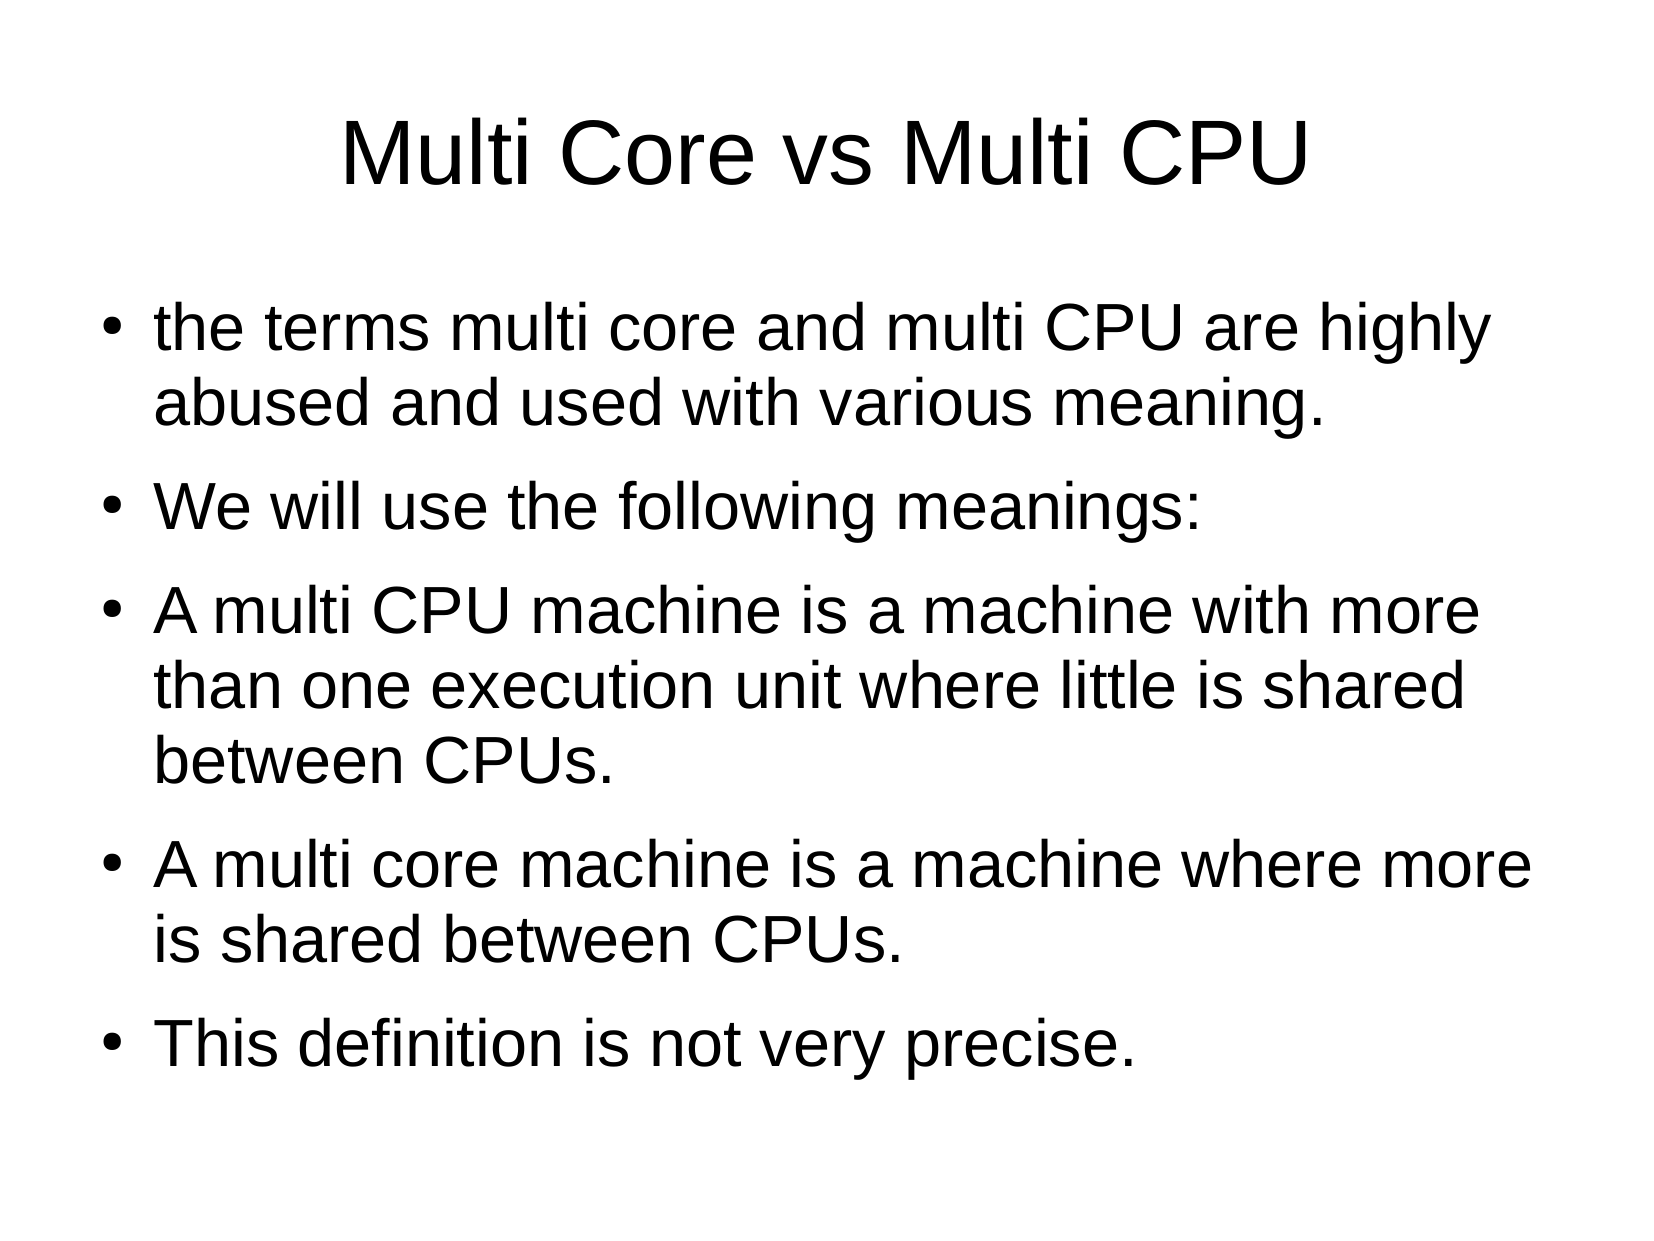

# Multi Core vs Multi CPU
the terms multi core and multi CPU are highly abused and used with various meaning.
We will use the following meanings:
A multi CPU machine is a machine with more than one execution unit where little is shared between CPUs.
A multi core machine is a machine where more is shared between CPUs.
This definition is not very precise.